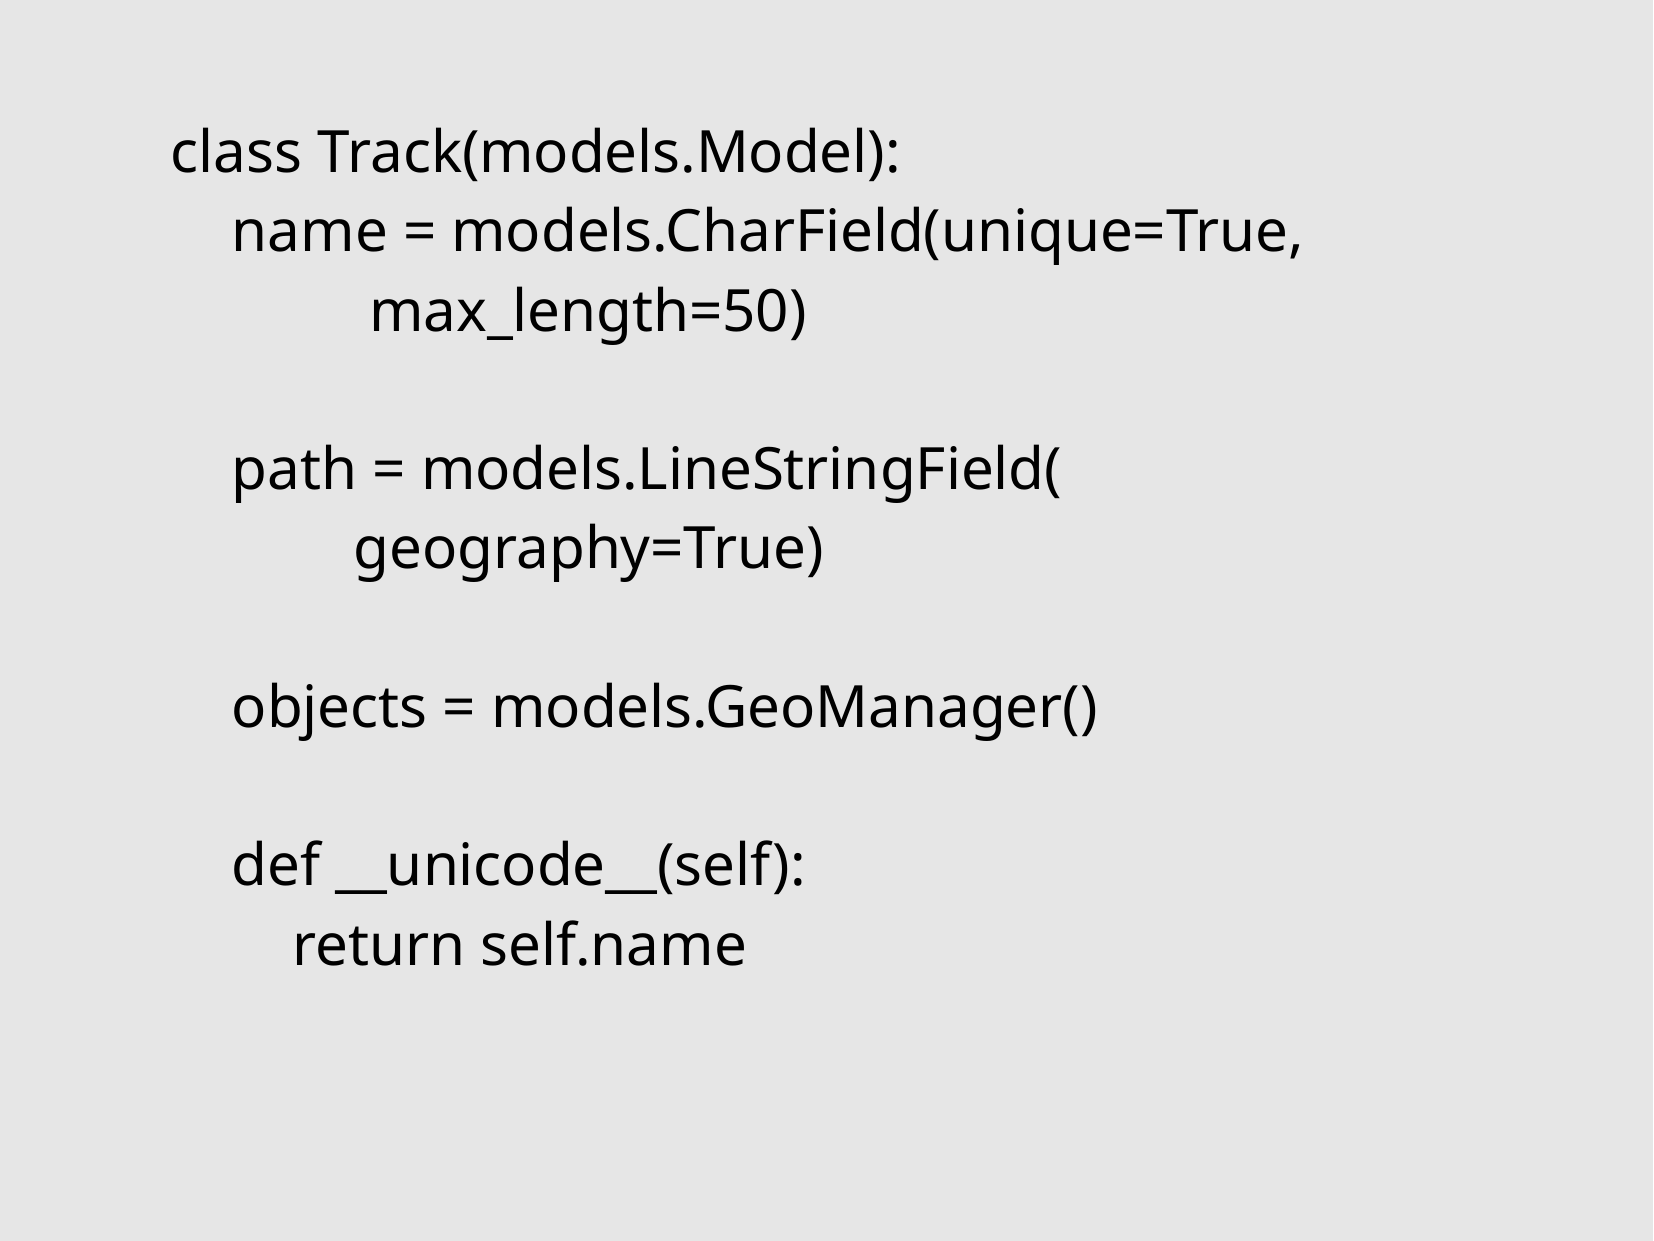

class Track(models.Model):
 name = models.CharField(unique=True,
 max_length=50)
 path = models.LineStringField(
 geography=True)
 objects = models.GeoManager()
 def __unicode__(self):
 return self.name